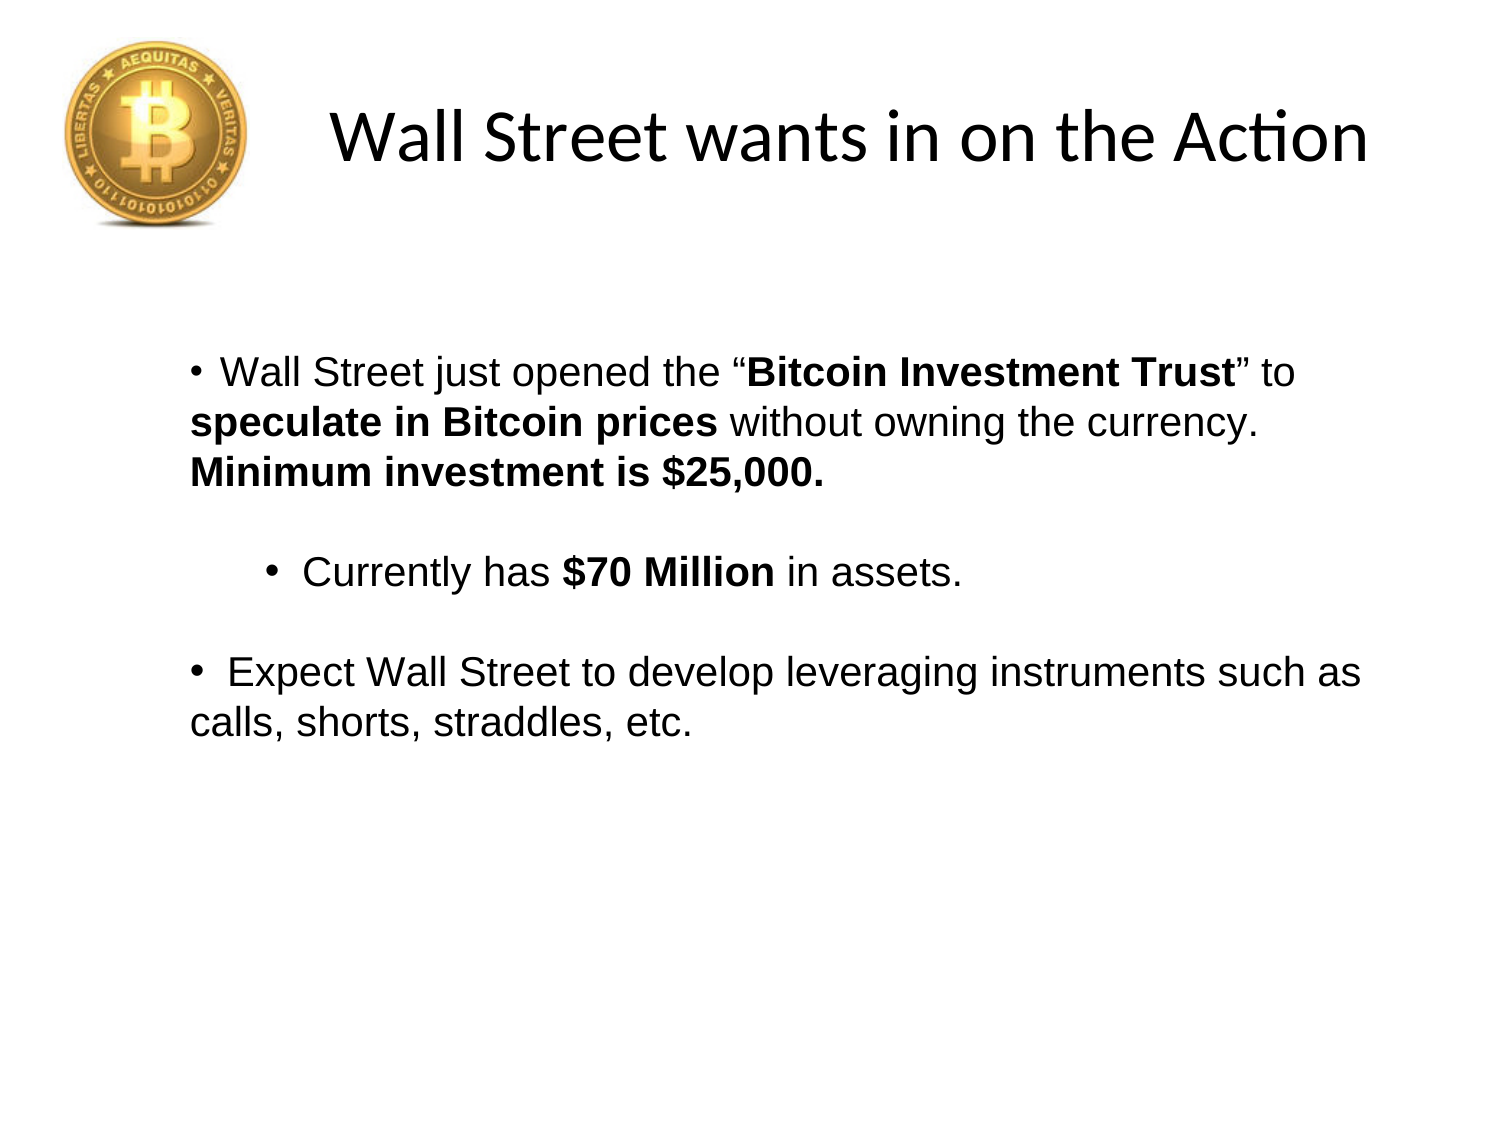

Wall Street wants in on the Action
 Wall Street just opened the “Bitcoin Investment Trust” to speculate in Bitcoin prices without owning the currency. Minimum investment is $25,000.
 Currently has $70 Million in assets.
 Expect Wall Street to develop leveraging instruments such as calls, shorts, straddles, etc.